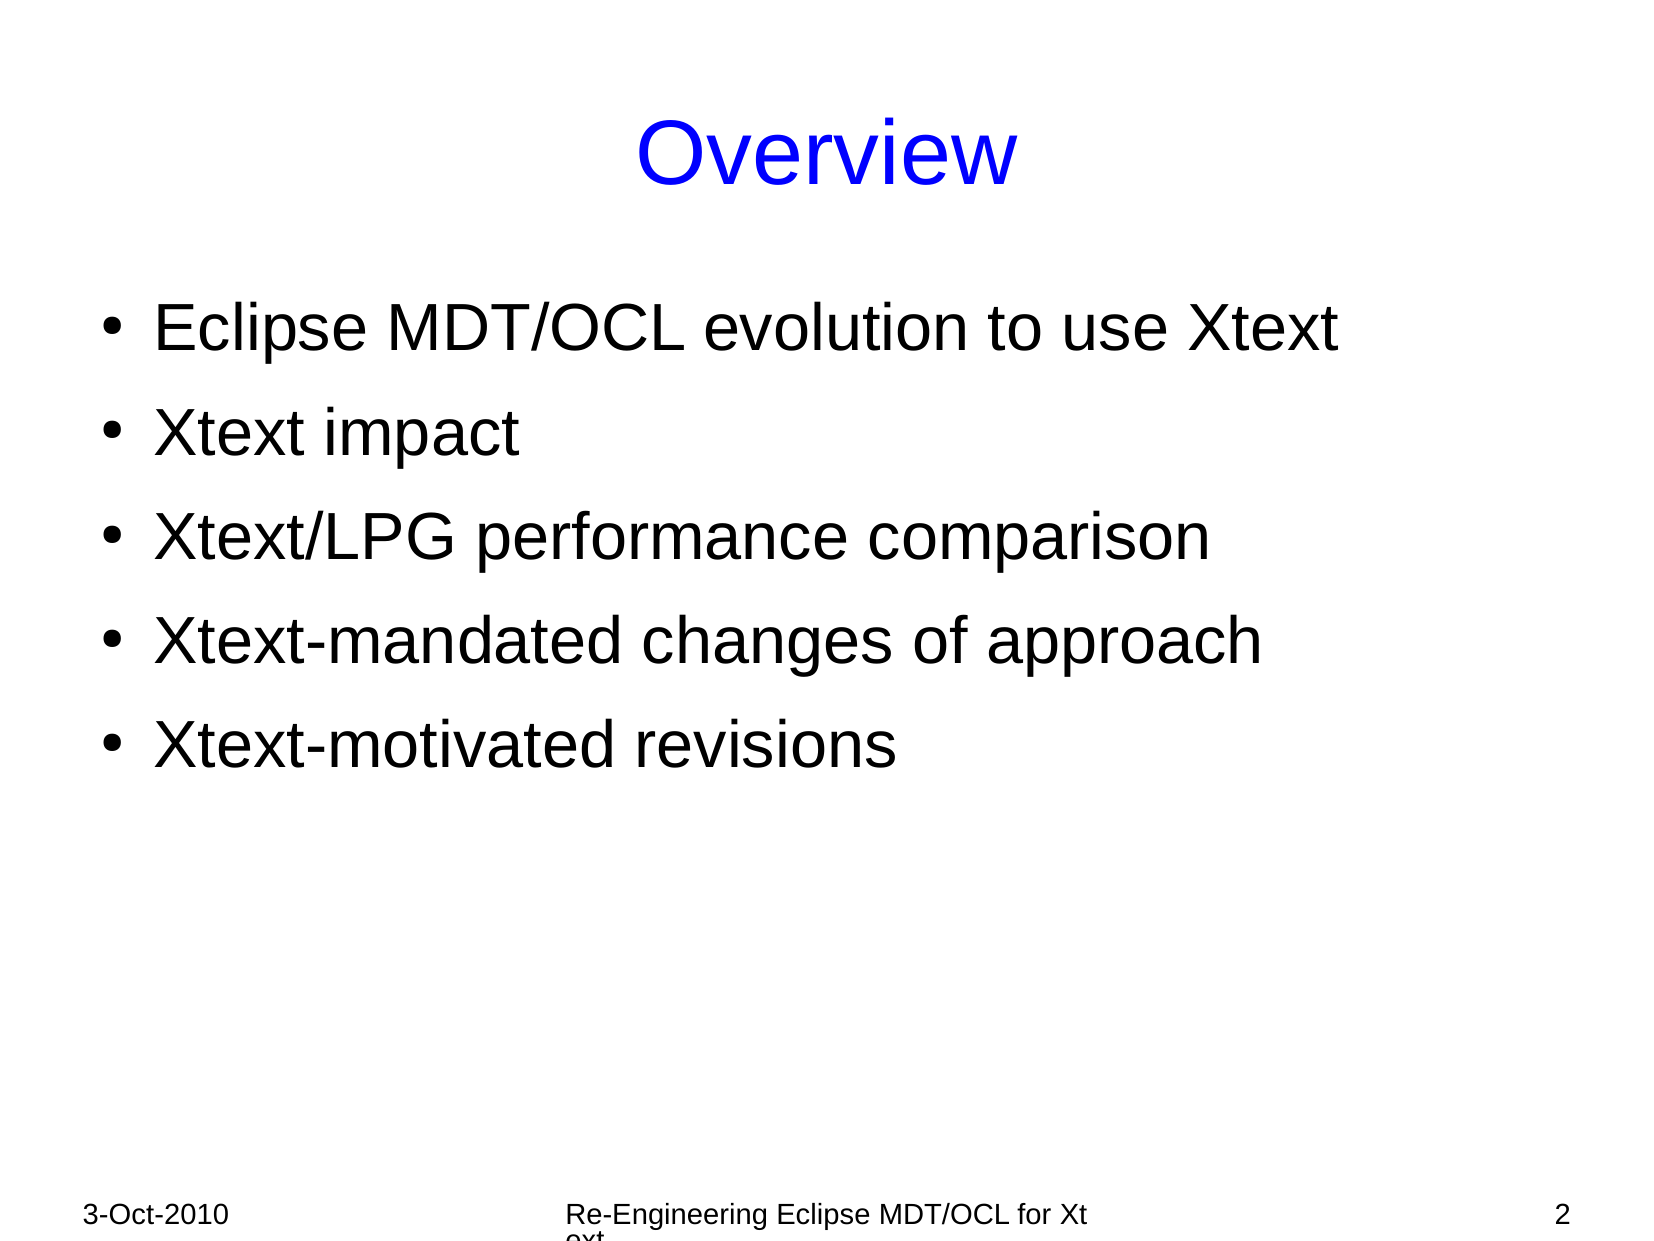

# Overview
Eclipse MDT/OCL evolution to use Xtext
Xtext impact
Xtext/LPG performance comparison
Xtext-mandated changes of approach
Xtext-motivated revisions
3-Oct-2010
Re-Engineering Eclipse MDT/OCL for Xtext
2